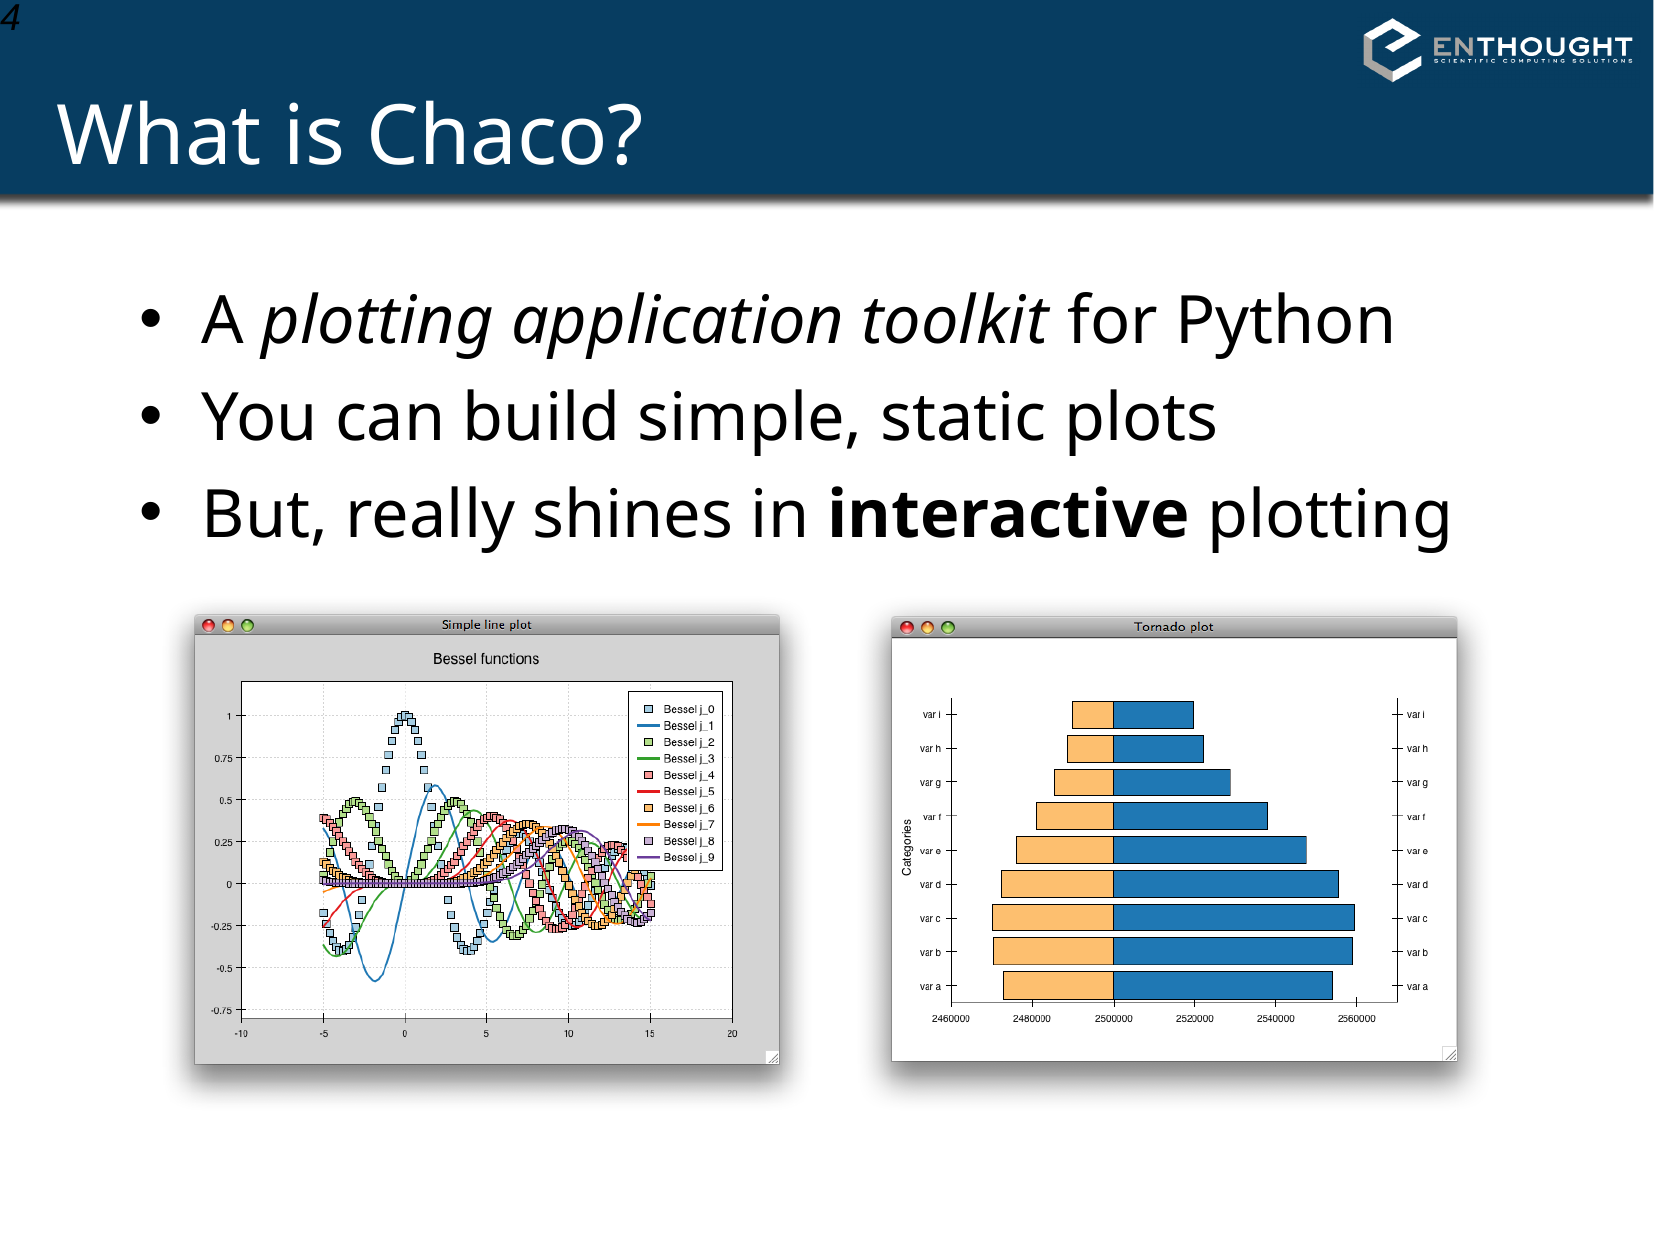

# What is Chaco?
A plotting application toolkit for Python
You can build simple, static plots
But, really shines in interactive plotting